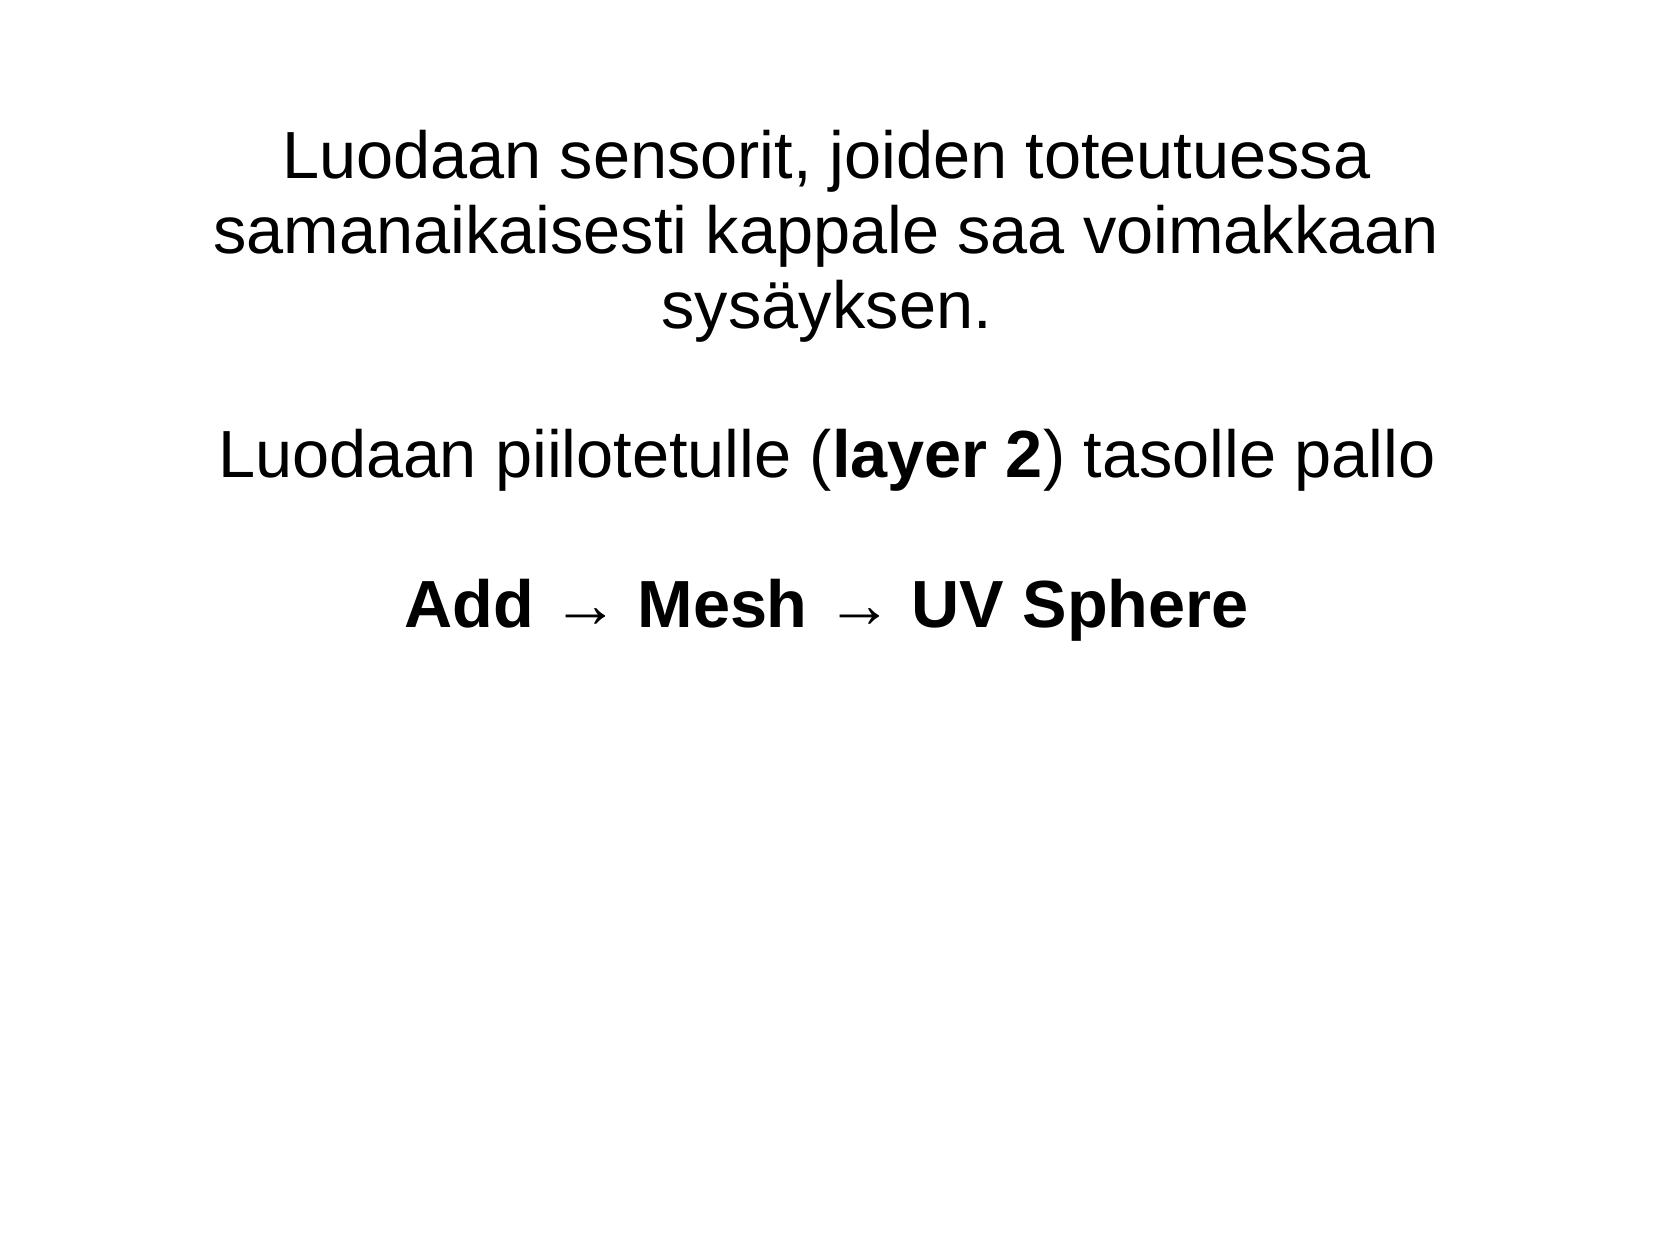

# Luodaan sensorit, joiden toteutuessa samanaikaisesti kappale saa voimakkaan sysäyksen.
Luodaan piilotetulle (layer 2) tasolle pallo
Add → Mesh → UV Sphere